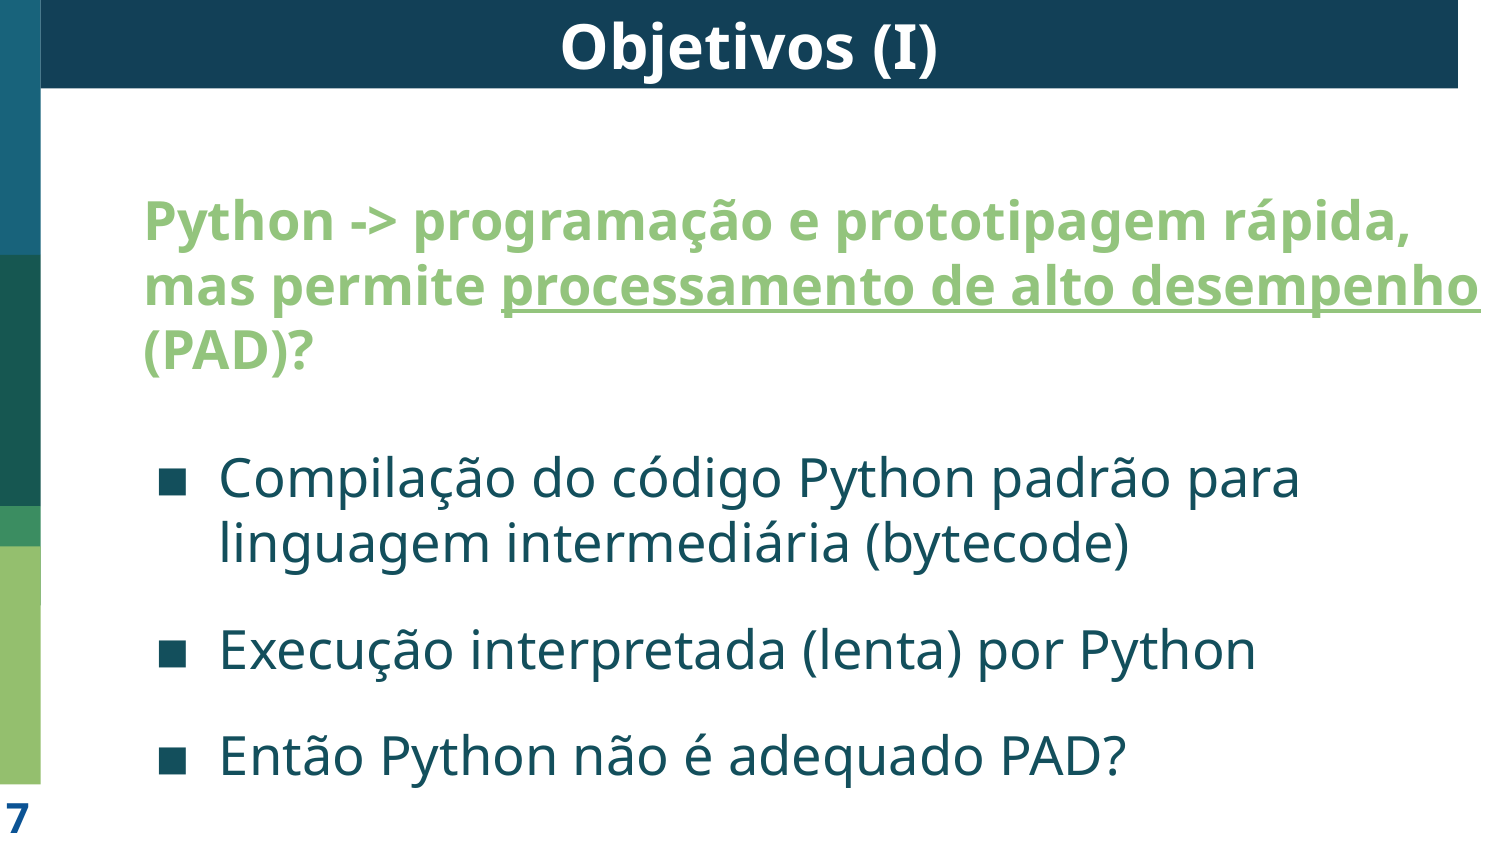

# Objetivos (I)
Python -> programação e prototipagem rápida, mas permite processamento de alto desempenho (PAD)?
Compilação do código Python padrão para linguagem intermediária (bytecode)
Execução interpretada (lenta) por Python
Então Python não é adequado PAD?